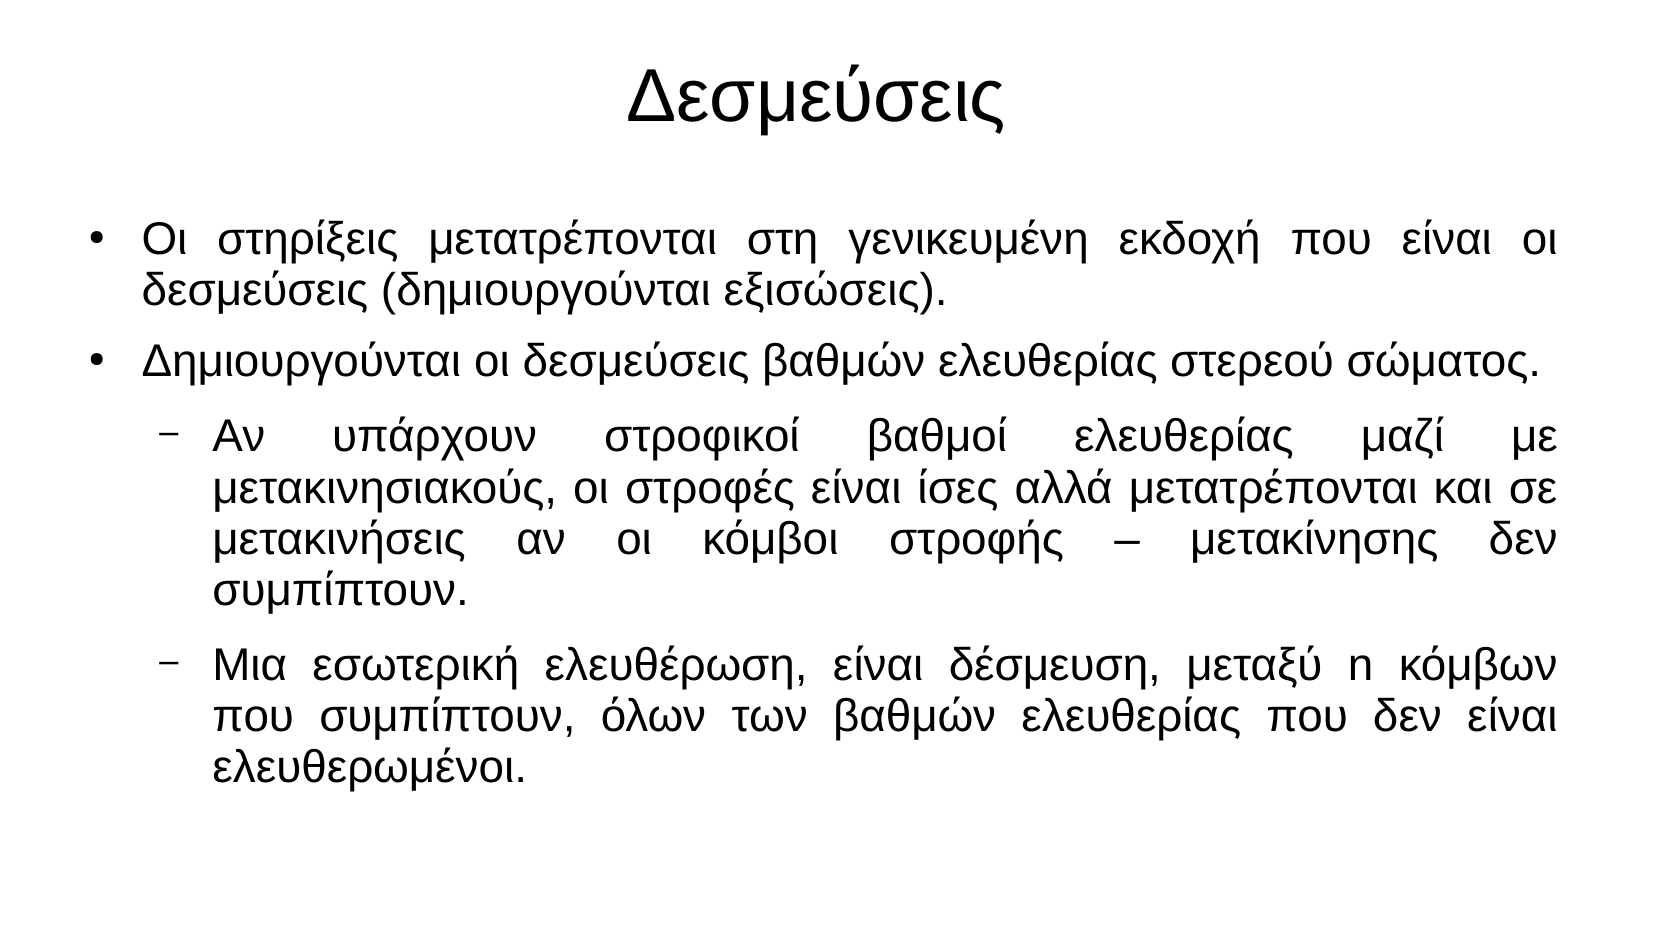

# Δεσμεύσεις
Οι στηρίξεις μετατρέπονται στη γενικευμένη εκδοχή που είναι οι δεσμεύσεις (δημιουργούνται εξισώσεις).
Δημιουργούνται οι δεσμεύσεις βαθμών ελευθερίας στερεού σώματος.
Αν υπάρχουν στροφικοί βαθμοί ελευθερίας μαζί με μετακινησιακούς, οι στροφές είναι ίσες αλλά μετατρέπονται και σε μετακινήσεις αν οι κόμβοι στροφής – μετακίνησης δεν συμπίπτουν.
Μια εσωτερική ελευθέρωση, είναι δέσμευση, μεταξύ n κόμβων που συμπίπτουν, όλων των βαθμών ελευθερίας που δεν είναι ελευθερωμένοι.